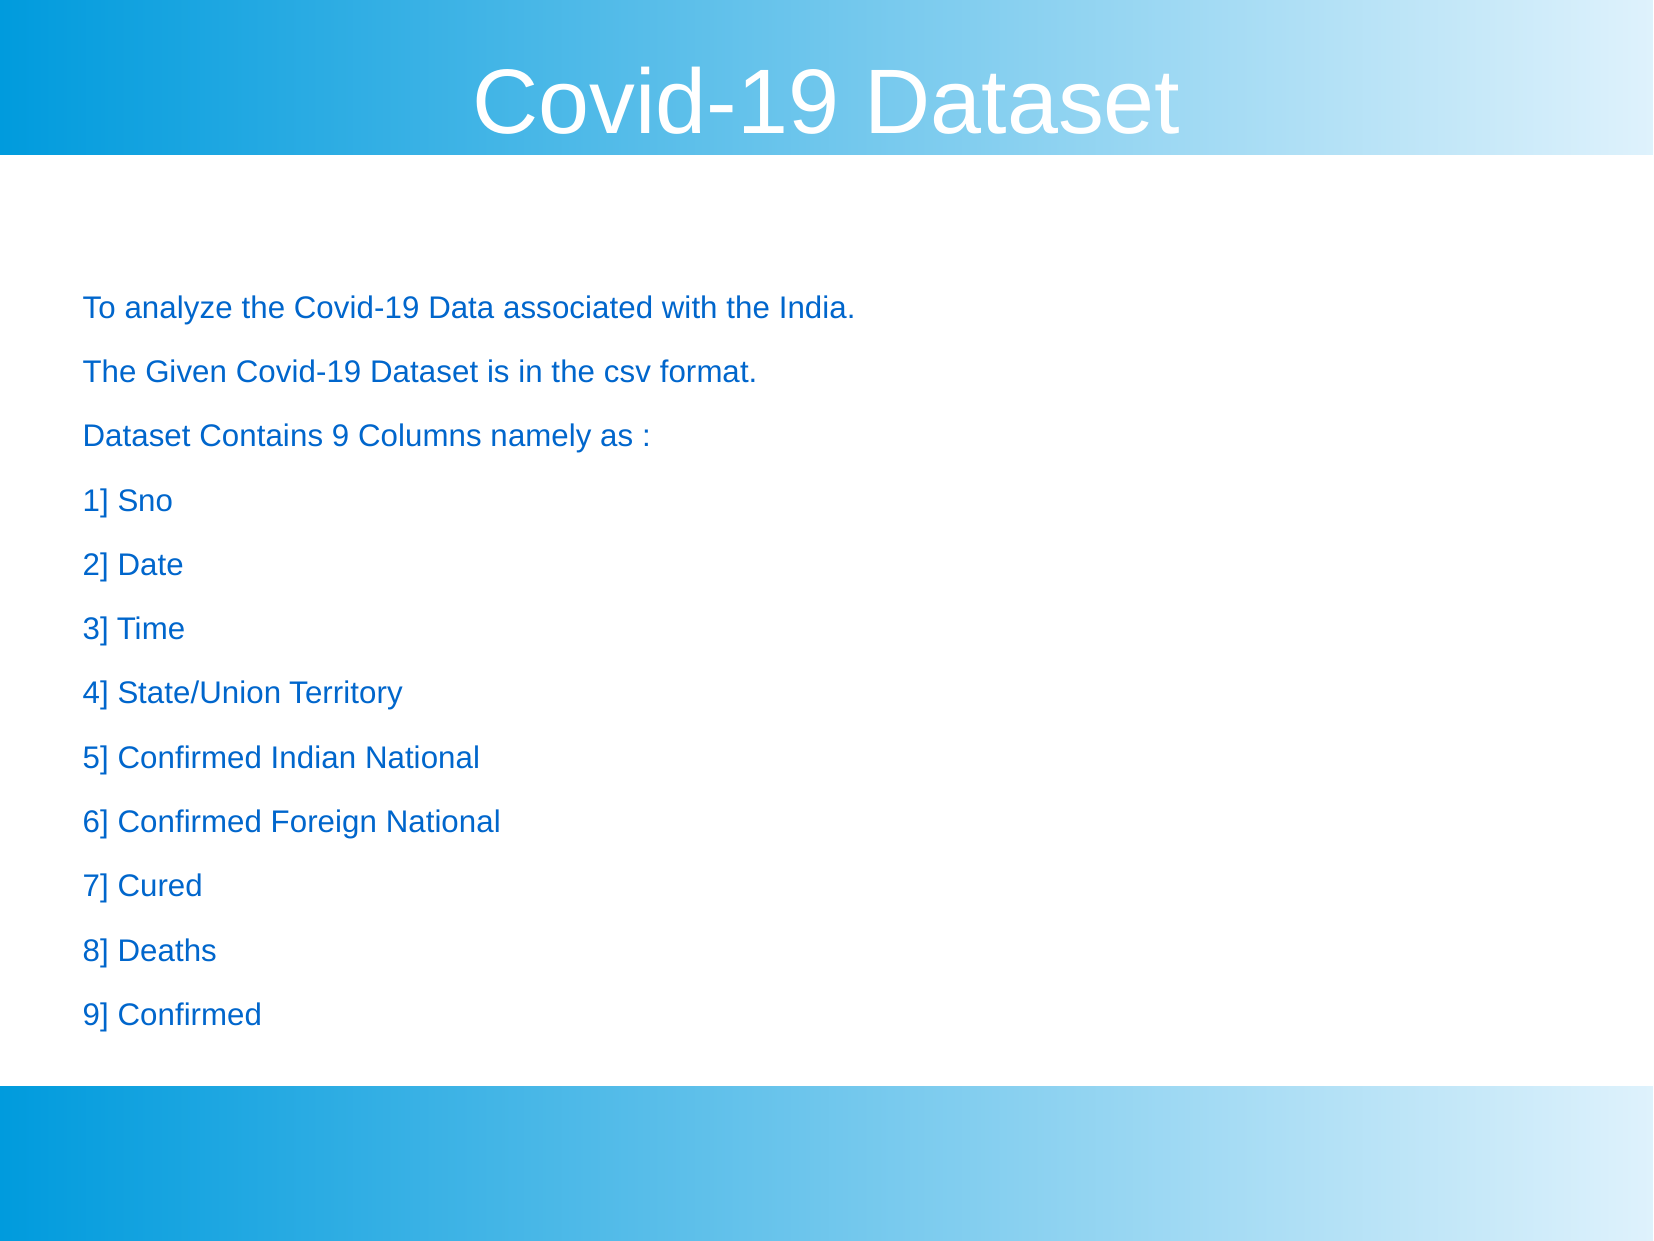

# Covid-19 Dataset
To analyze the Covid-19 Data associated with the India.
The Given Covid-19 Dataset is in the csv format.
Dataset Contains 9 Columns namely as :
1] Sno
2] Date
3] Time
4] State/Union Territory
5] Confirmed Indian National
6] Confirmed Foreign National
7] Cured
8] Deaths
9] Confirmed